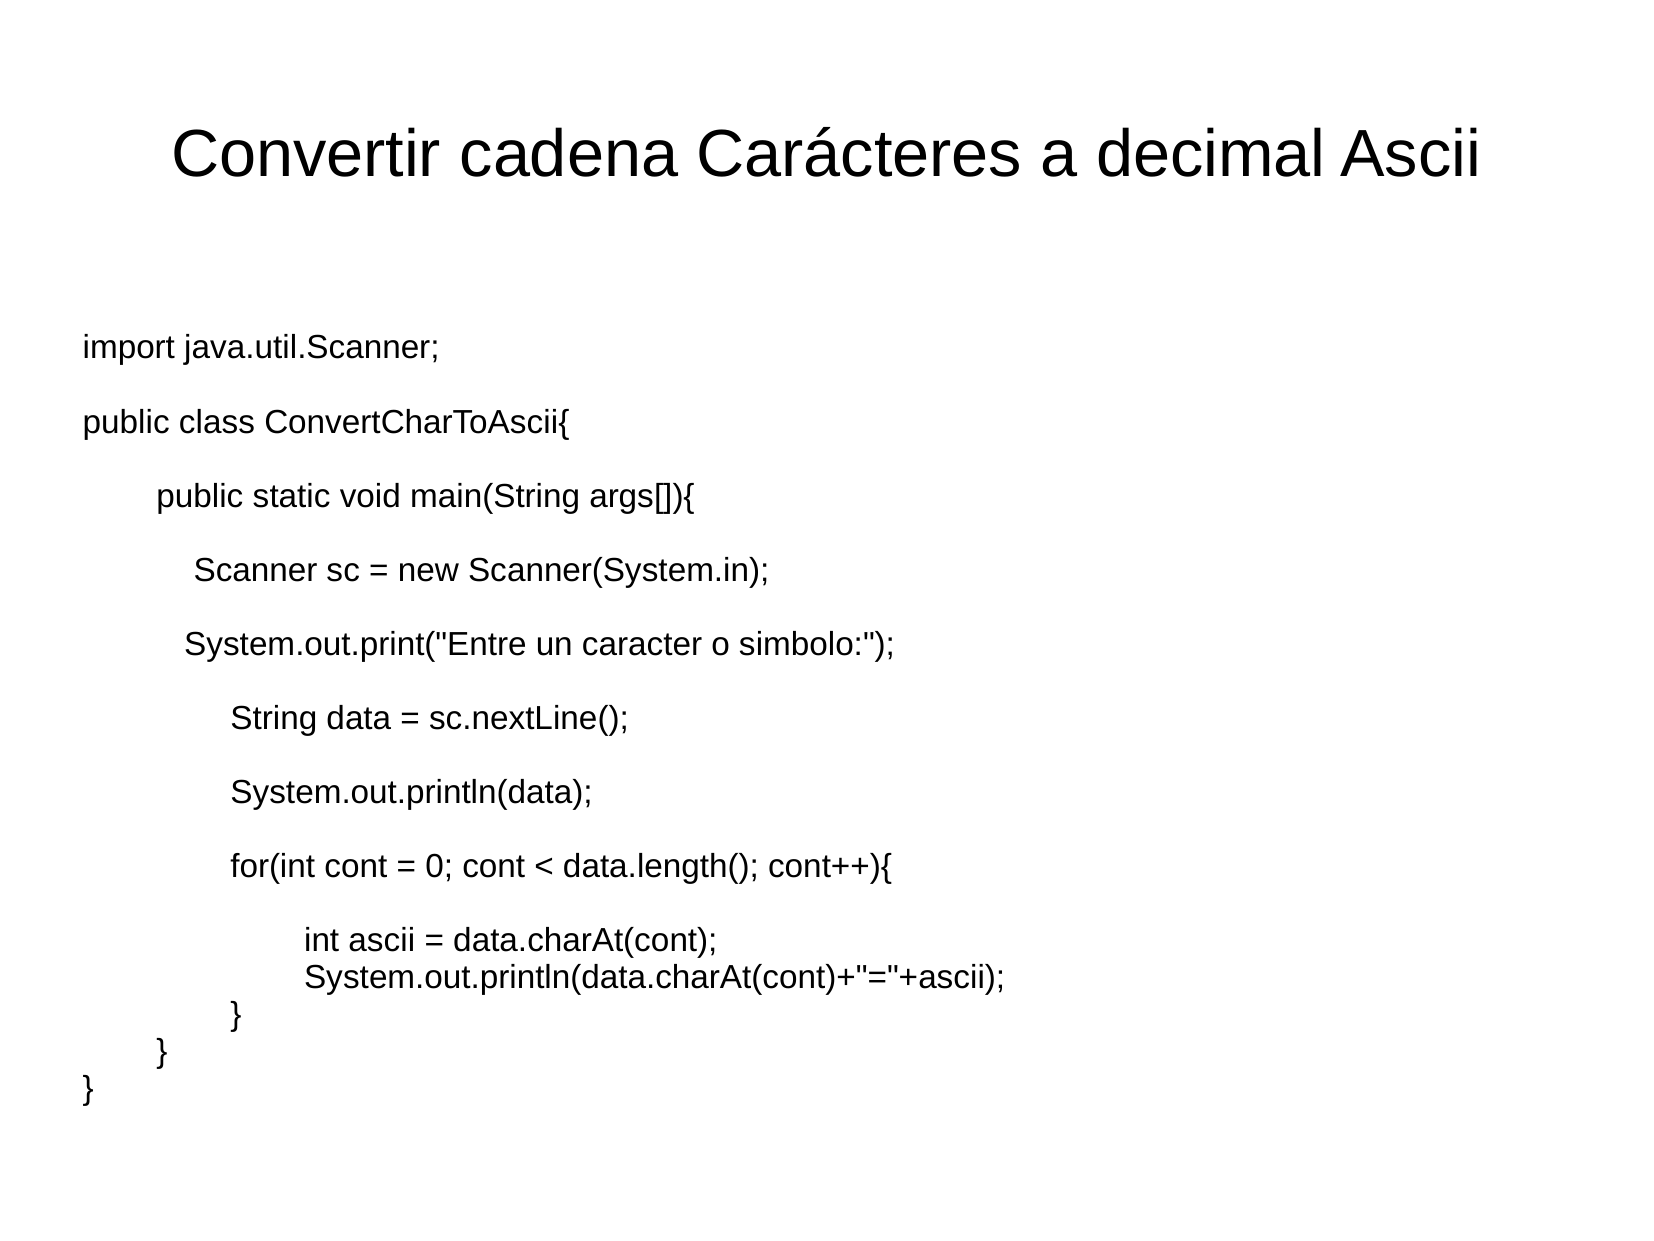

# Convertir cadena Carácteres a decimal Ascii
import java.util.Scanner;
public class ConvertCharToAscii{
	public static void main(String args[]){
	 Scanner sc = new Scanner(System.in);
	 System.out.print("Entre un caracter o simbolo:");
		String data = sc.nextLine();
		System.out.println(data);
		for(int cont = 0; cont < data.length(); cont++){
			int ascii = data.charAt(cont);
			System.out.println(data.charAt(cont)+"="+ascii);
		}
	}
}